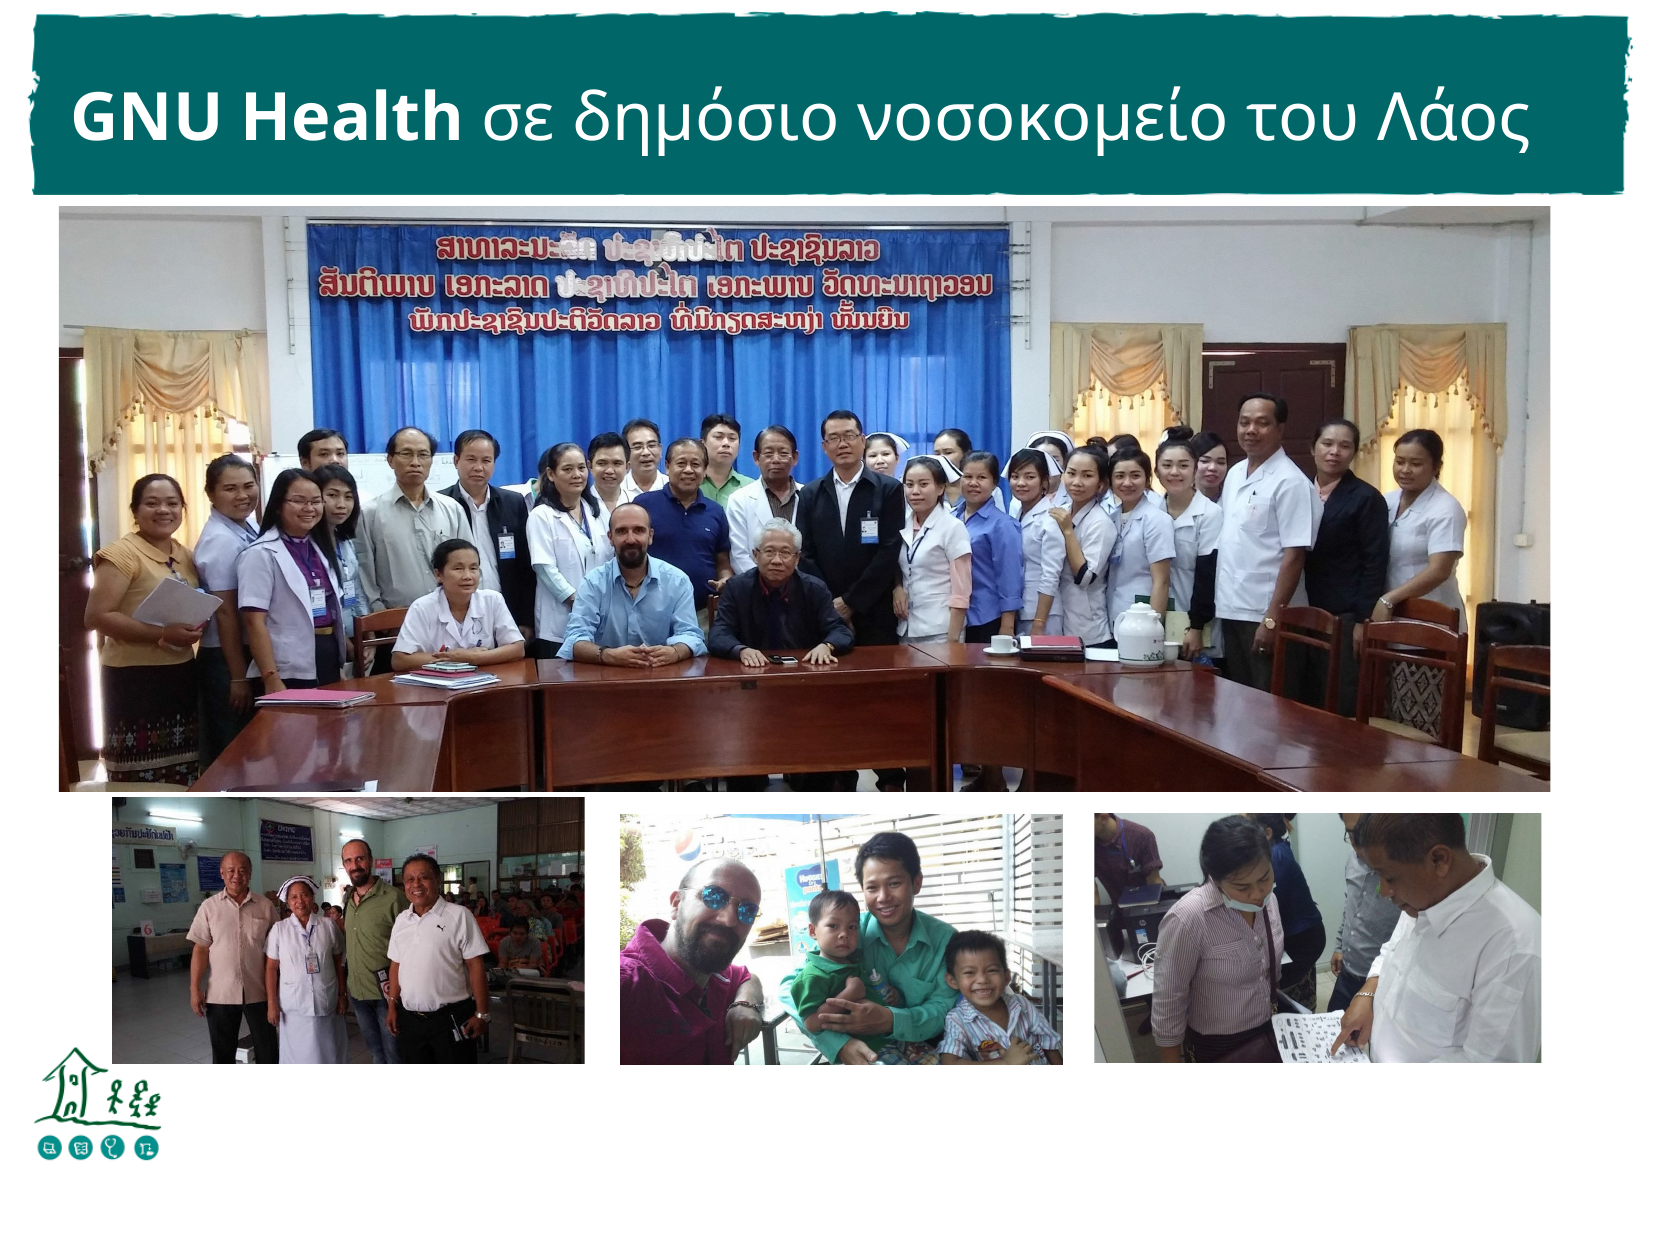

# GNU Health σε δημόσιο νοσοκομείο του Λάος